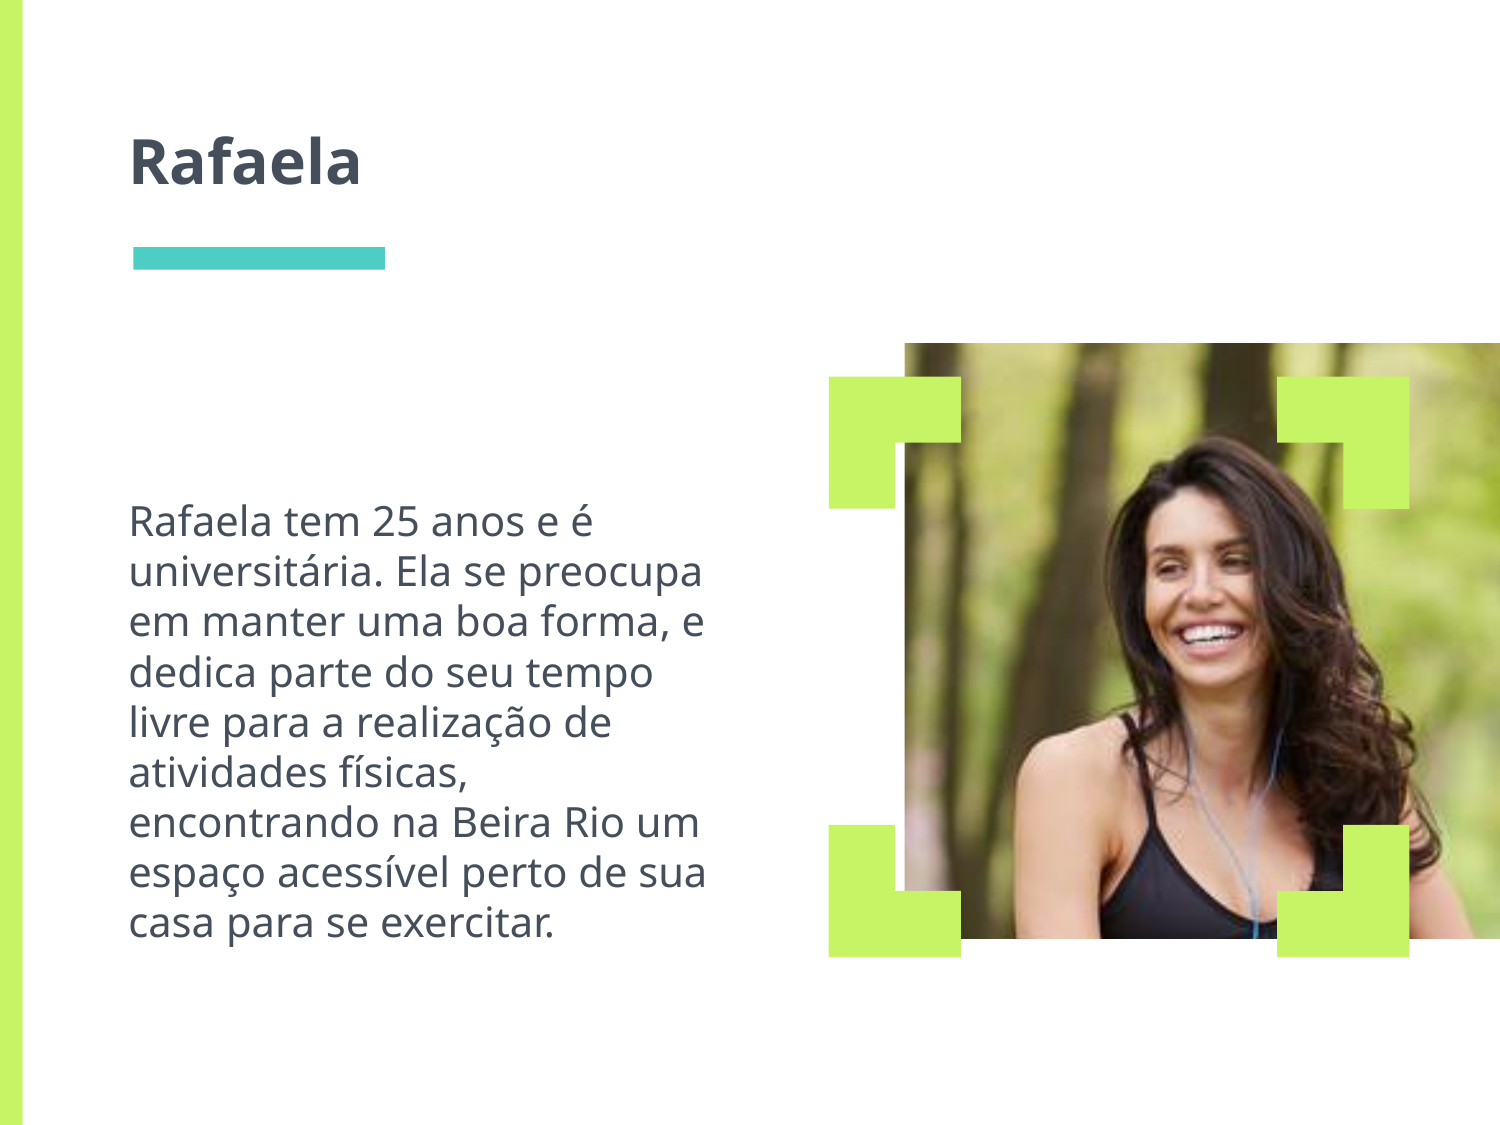

# Rafaela
Rafaela tem 25 anos e é universitária. Ela se preocupa em manter uma boa forma, e dedica parte do seu tempo livre para a realização de atividades físicas, encontrando na Beira Rio um espaço acessível perto de sua casa para se exercitar.